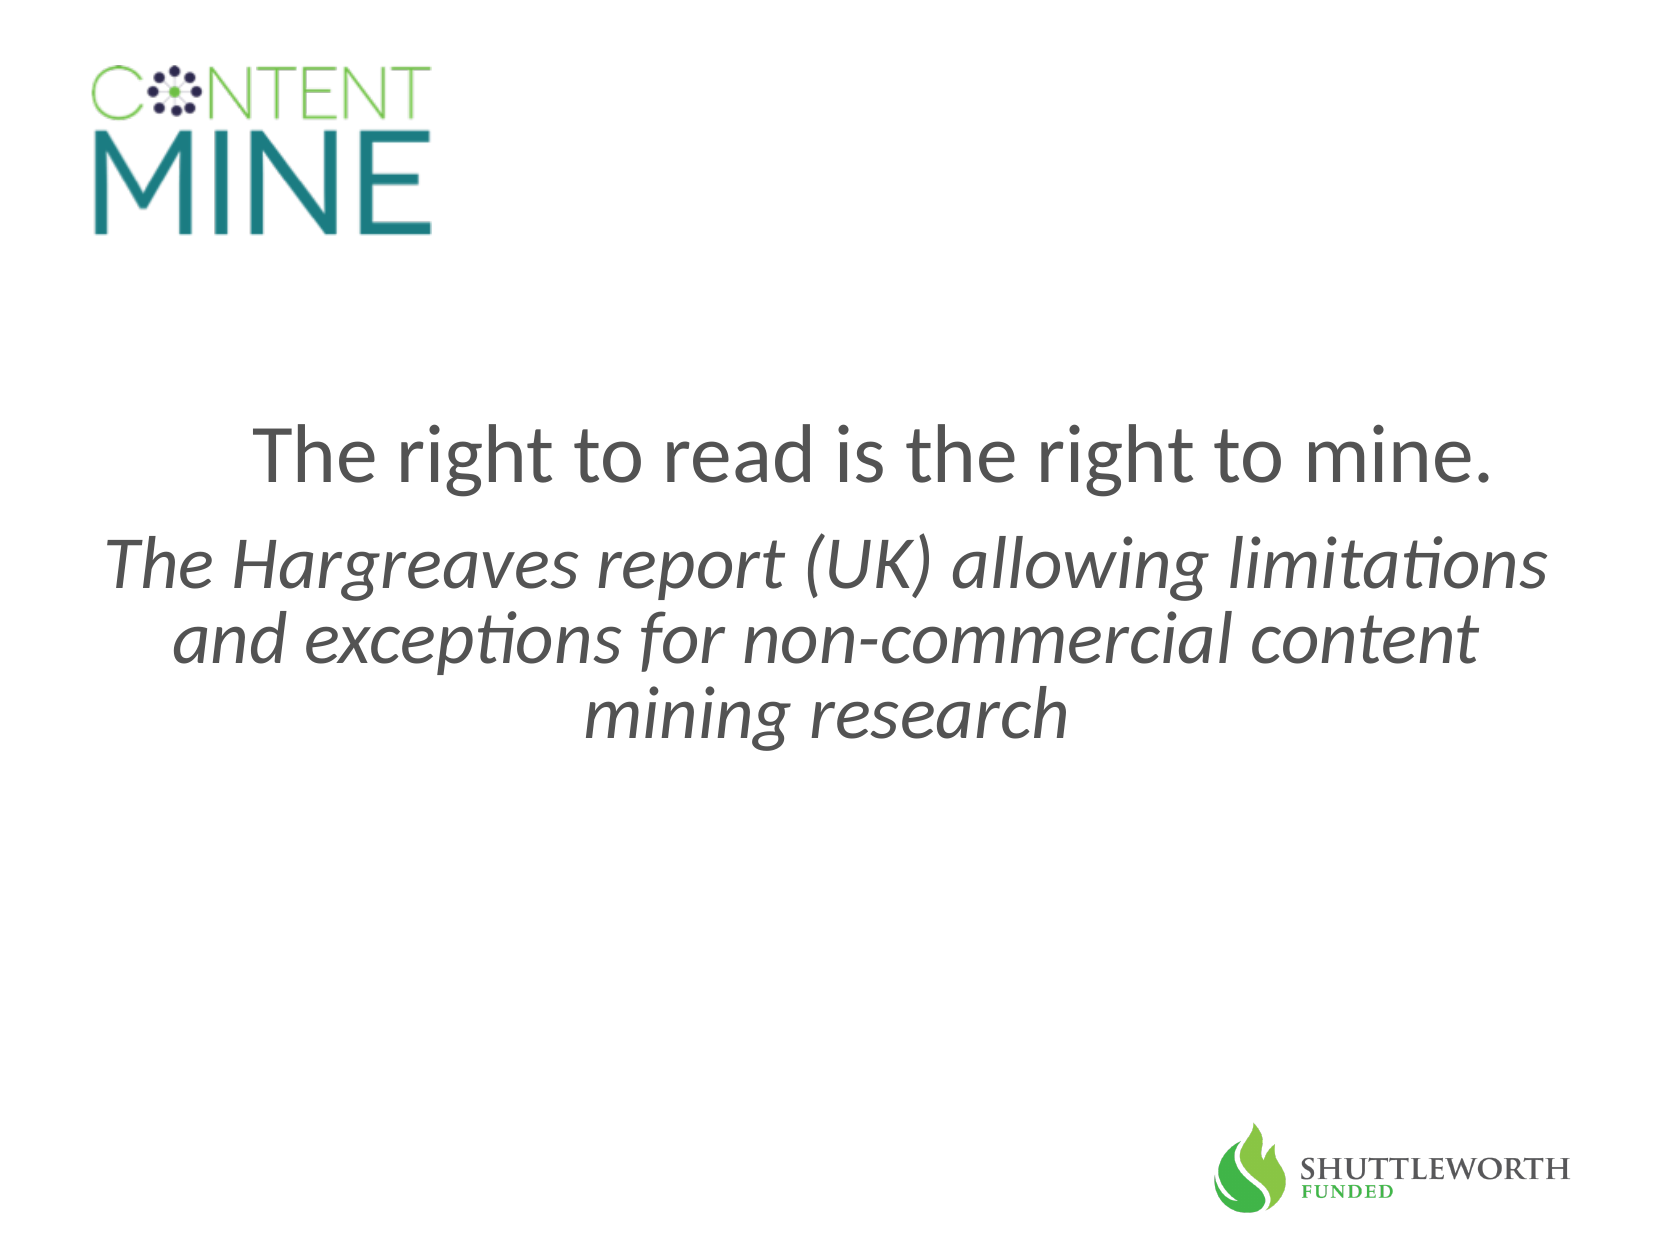

#
The right to read is the right to mine.
The Hargreaves report (UK) allowing limitations and exceptions for non-commercial content mining research